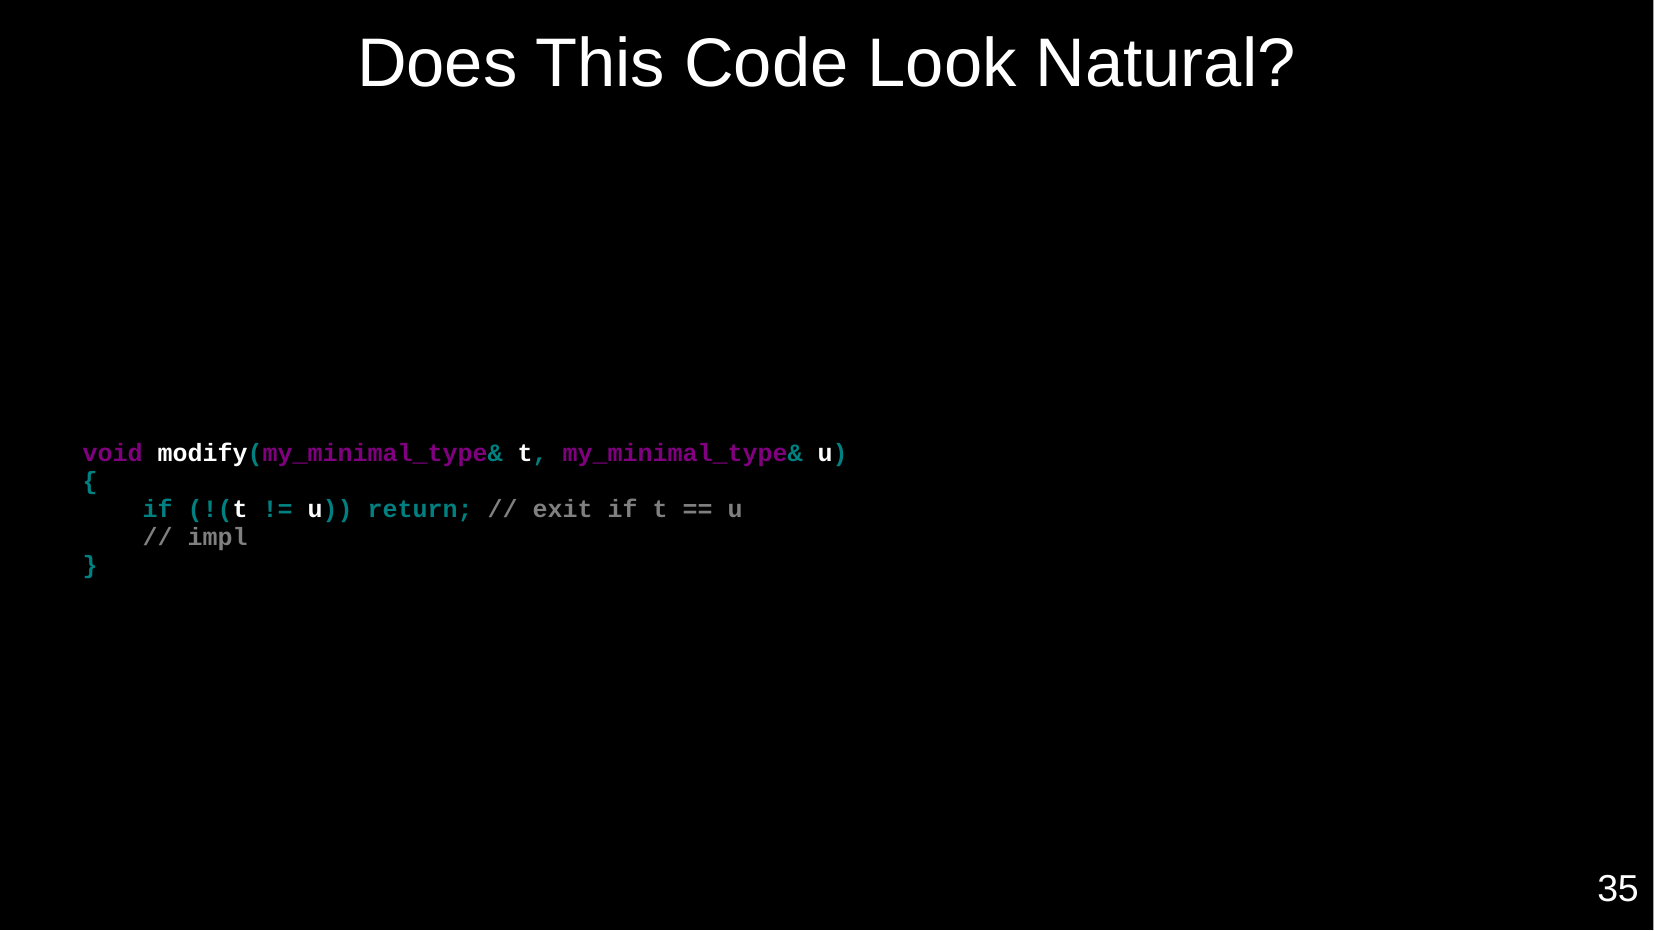

Does This Code Look Natural?
# void modify(my_minimal_type& t, my_minimal_type& u)
{
 if (!(t != u)) return; // exit if t == u
 // impl
}